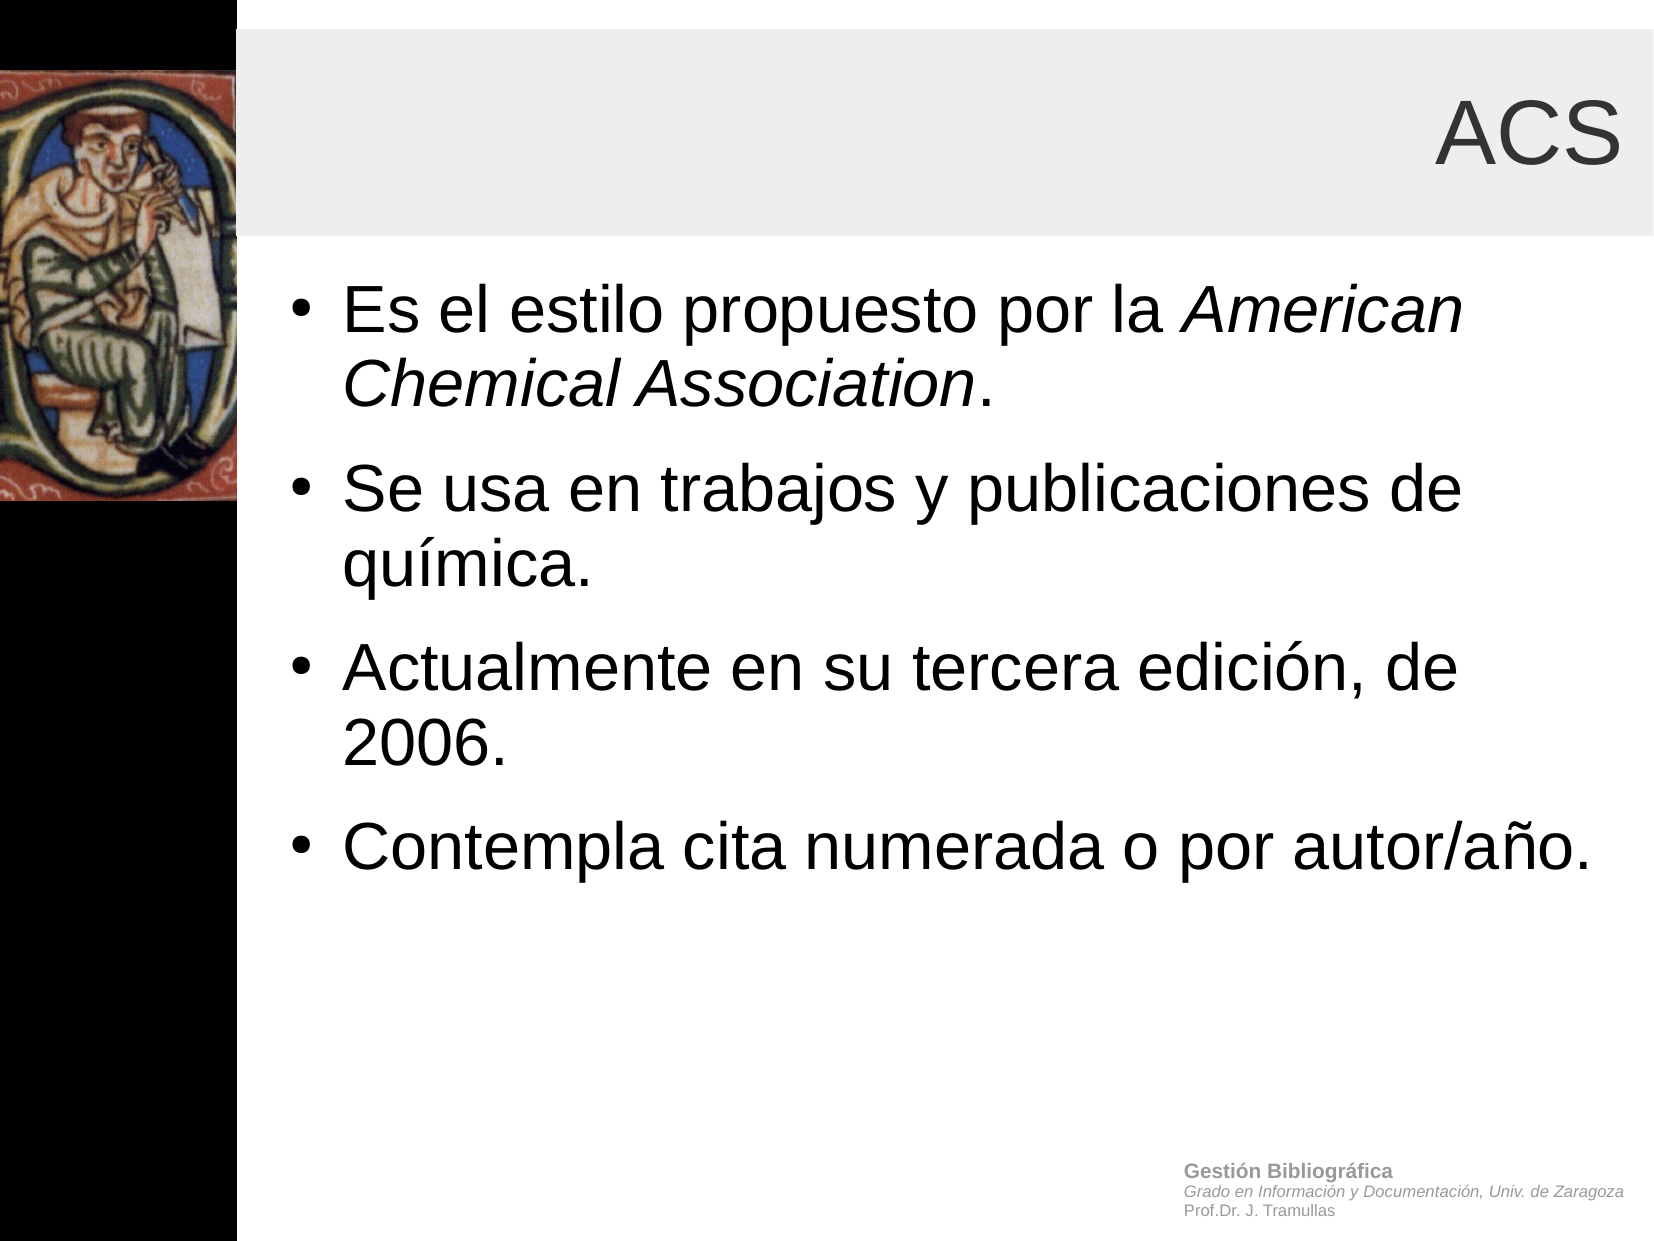

# ACS
Es el estilo propuesto por la American Chemical Association.
Se usa en trabajos y publicaciones de química.
Actualmente en su tercera edición, de 2006.
Contempla cita numerada o por autor/año.